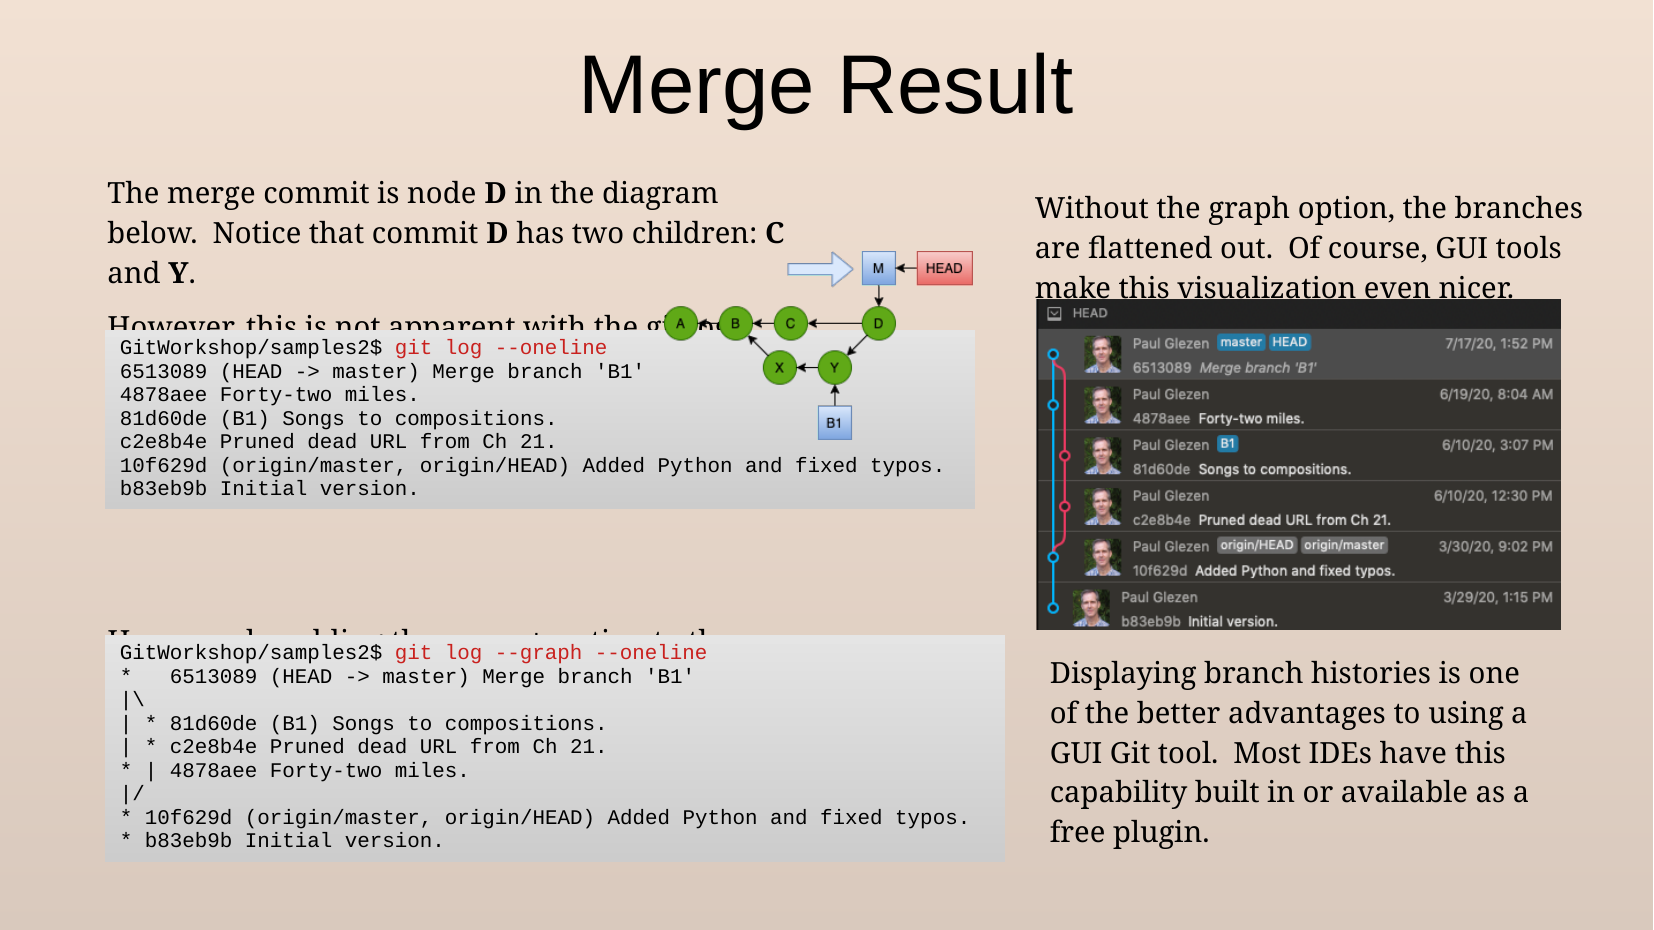

# Merge Result
The merge commit is node D in the diagram below. Notice that commit D has two children: C and Y.
However, this is not apparent with the git log command we've been using.
However, by adding the --graph option to the command, we can see the relationship of both children to the last commit.
Without the graph option, the branches are flattened out. Of course, GUI tools make this visualization even nicer.
GitWorkshop/samples2$ git log --oneline
6513089 (HEAD -> master) Merge branch 'B1'
4878aee Forty-two miles.
81d60de (B1) Songs to compositions.
c2e8b4e Pruned dead URL from Ch 21.
10f629d (origin/master, origin/HEAD) Added Python and fixed typos.
b83eb9b Initial version.
GitWorkshop/samples2$ git log --graph --oneline
* 6513089 (HEAD -> master) Merge branch 'B1'
|\
| * 81d60de (B1) Songs to compositions.
| * c2e8b4e Pruned dead URL from Ch 21.
* | 4878aee Forty-two miles.
|/
* 10f629d (origin/master, origin/HEAD) Added Python and fixed typos.
* b83eb9b Initial version.
Displaying branch histories is one of the better advantages to using a GUI Git tool. Most IDEs have this capability built in or available as a free plugin.